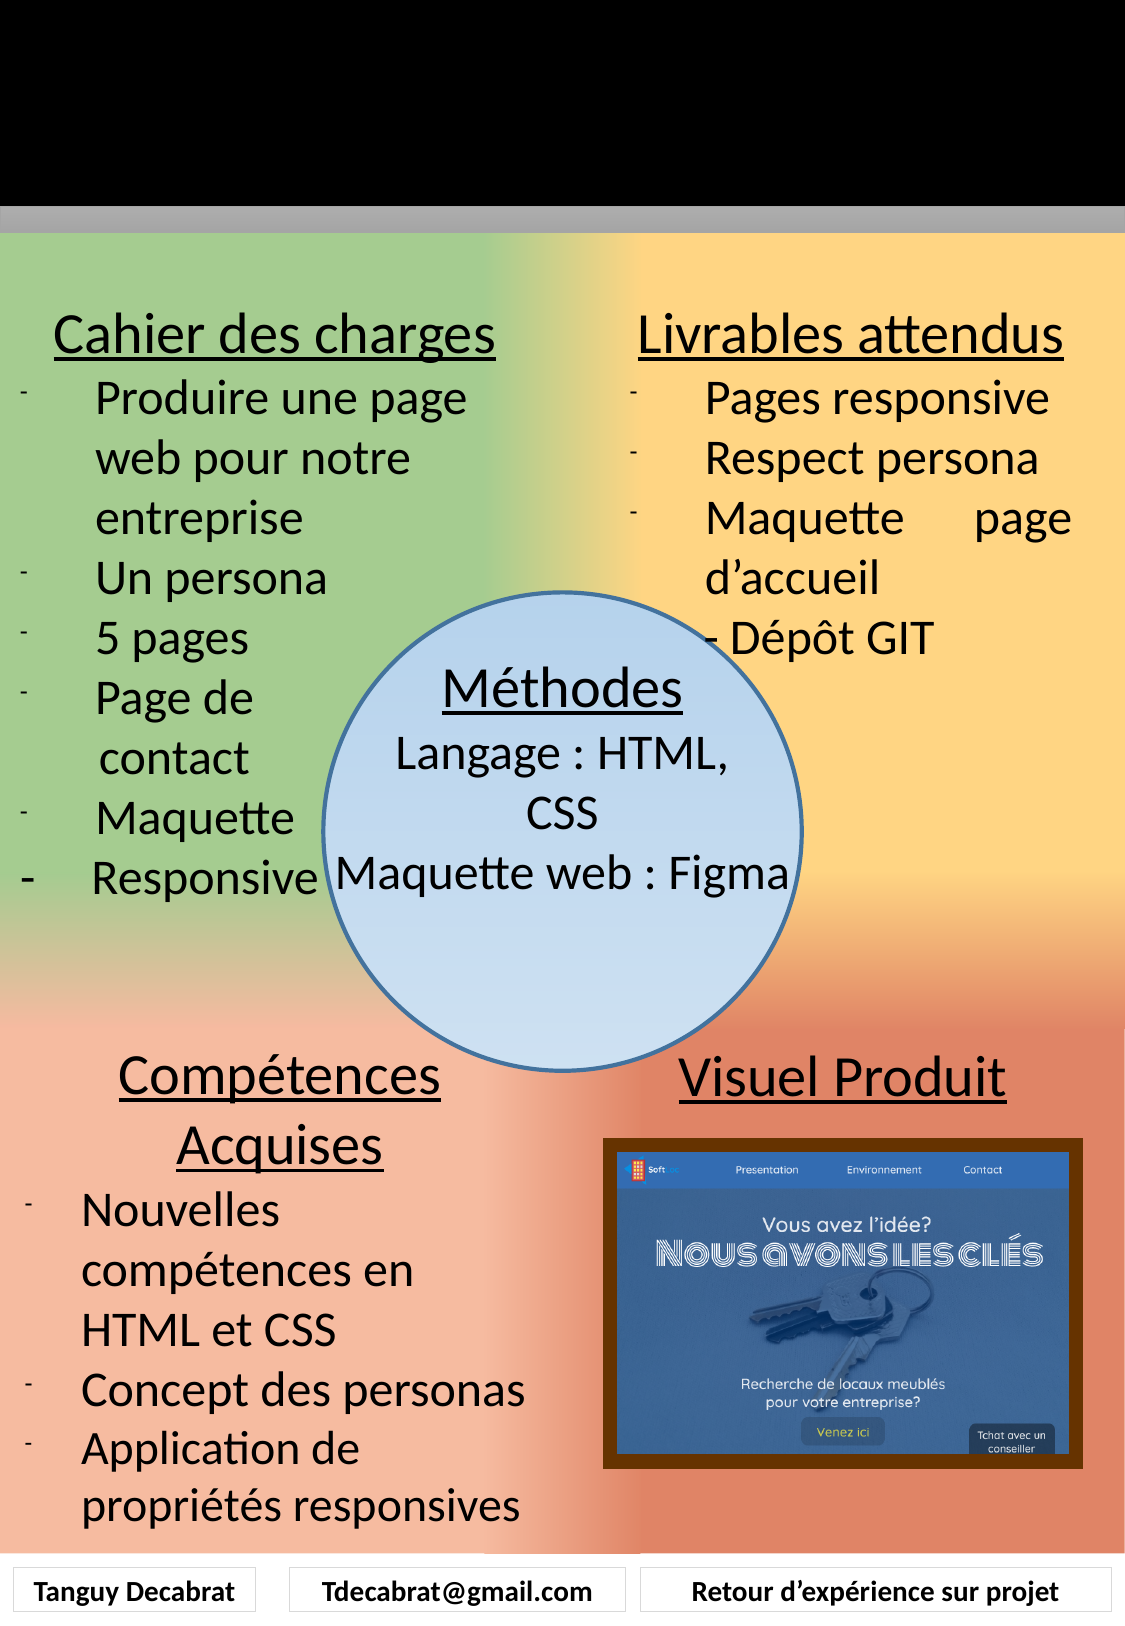

RETEX
Projet - Création de pages web
Cahier des charges
Produire une page web pour notre entreprise
Un persona
5 pages
Page de
 contact
Maquette
- Responsive
Livrables attendus
Pages responsive
Respect persona
Maquette page d’accueil
 	- Dépôt GIT
Méthodes
Langage : HTML,
CSS
Maquette web : Figma
Compétences Acquises
Nouvelles compétences en HTML et CSS
Concept des personas
Application de propriétés responsives
Visuel Produit
Tanguy Decabrat
Tdecabrat@gmail.com
Retour d’expérience sur projet